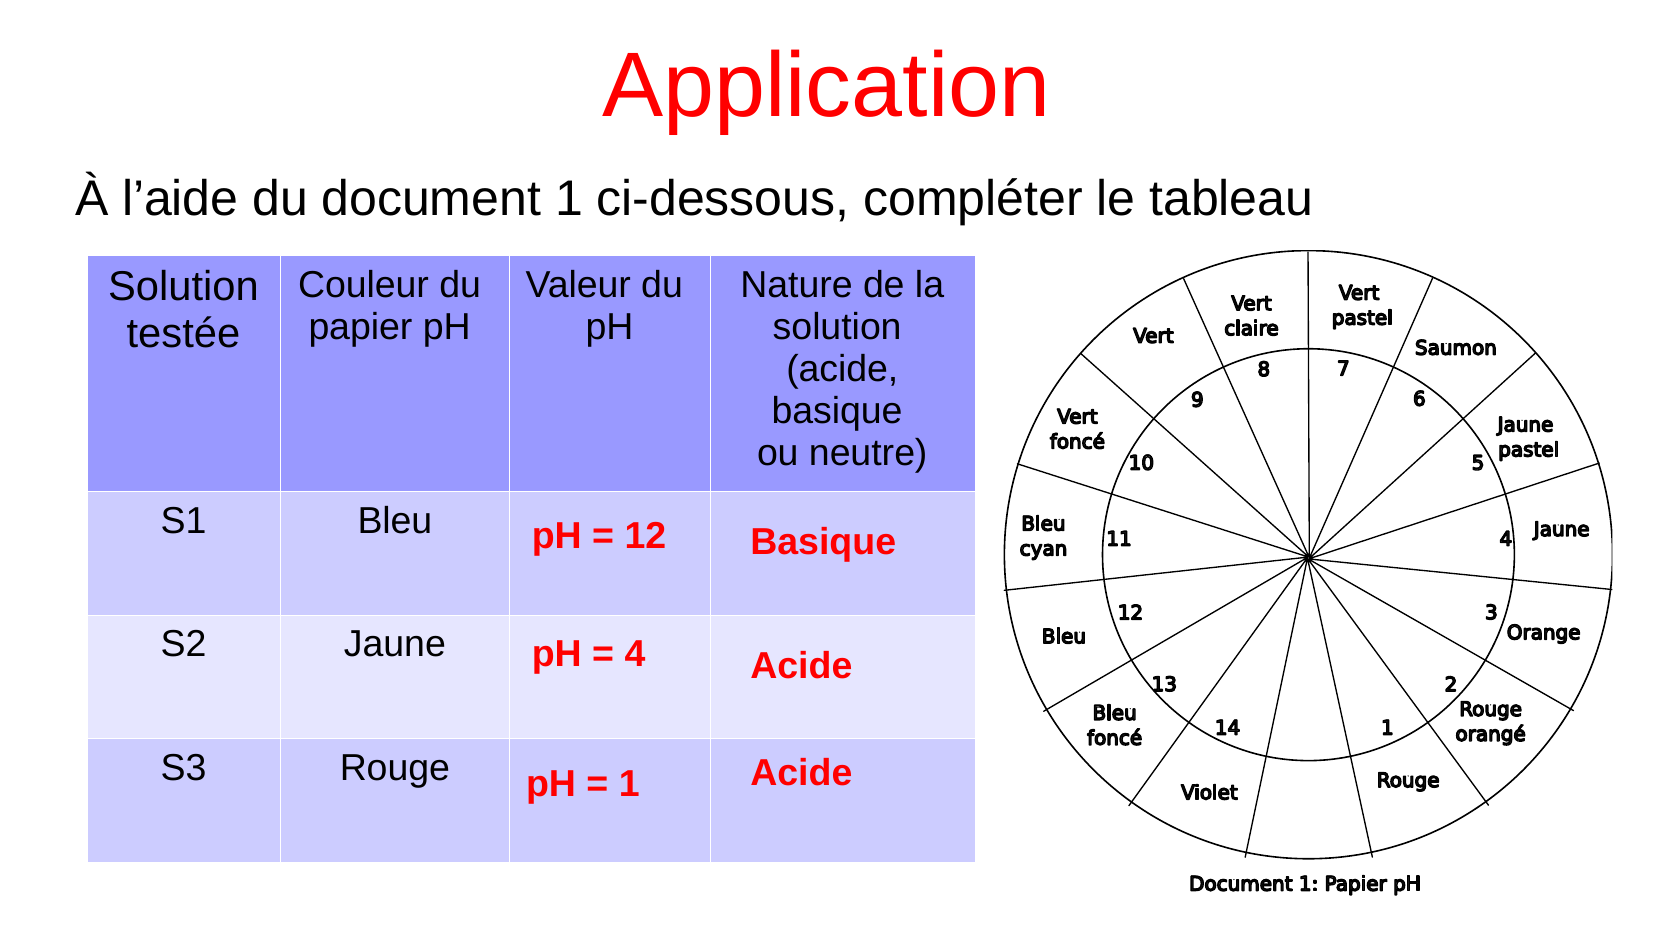

# Application
À l’aide du document 1 ci-dessous, compléter le tableau
| Solution testée | Couleur du papier pH | Valeur du pH | Nature de la solution (acide, basique ou neutre) |
| --- | --- | --- | --- |
| S1 | Bleu | | |
| S2 | Jaune | | |
| S3 | Rouge | | |
pH = 12
Basique
pH = 4
Acide
Acide
pH = 1